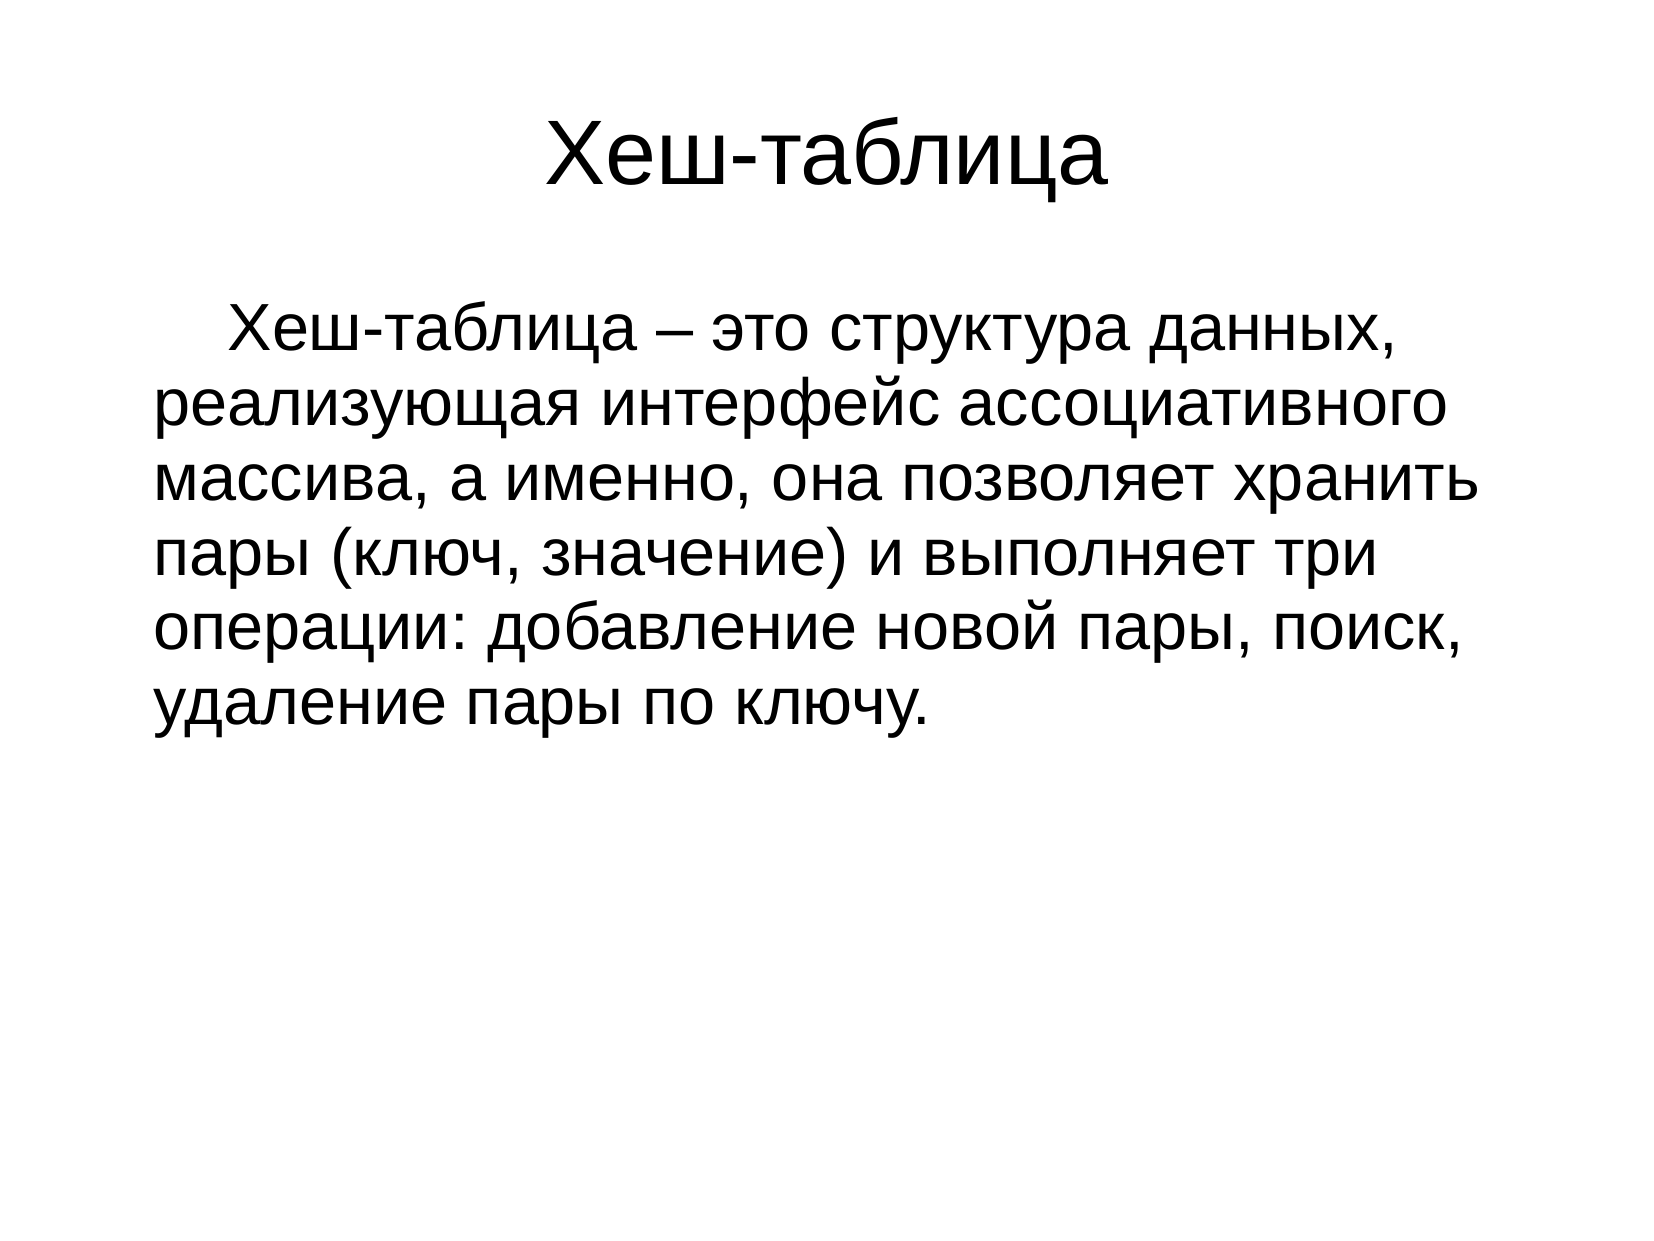

# Хеш-таблица
 Хеш-таблица ‒ это структура данных, реализующая интерфейс ассоциативного массива, а именно, она позволяет хранить пары (ключ, значение) и выполняет три операции: добавление новой пары, поиск, удаление пары по ключу.